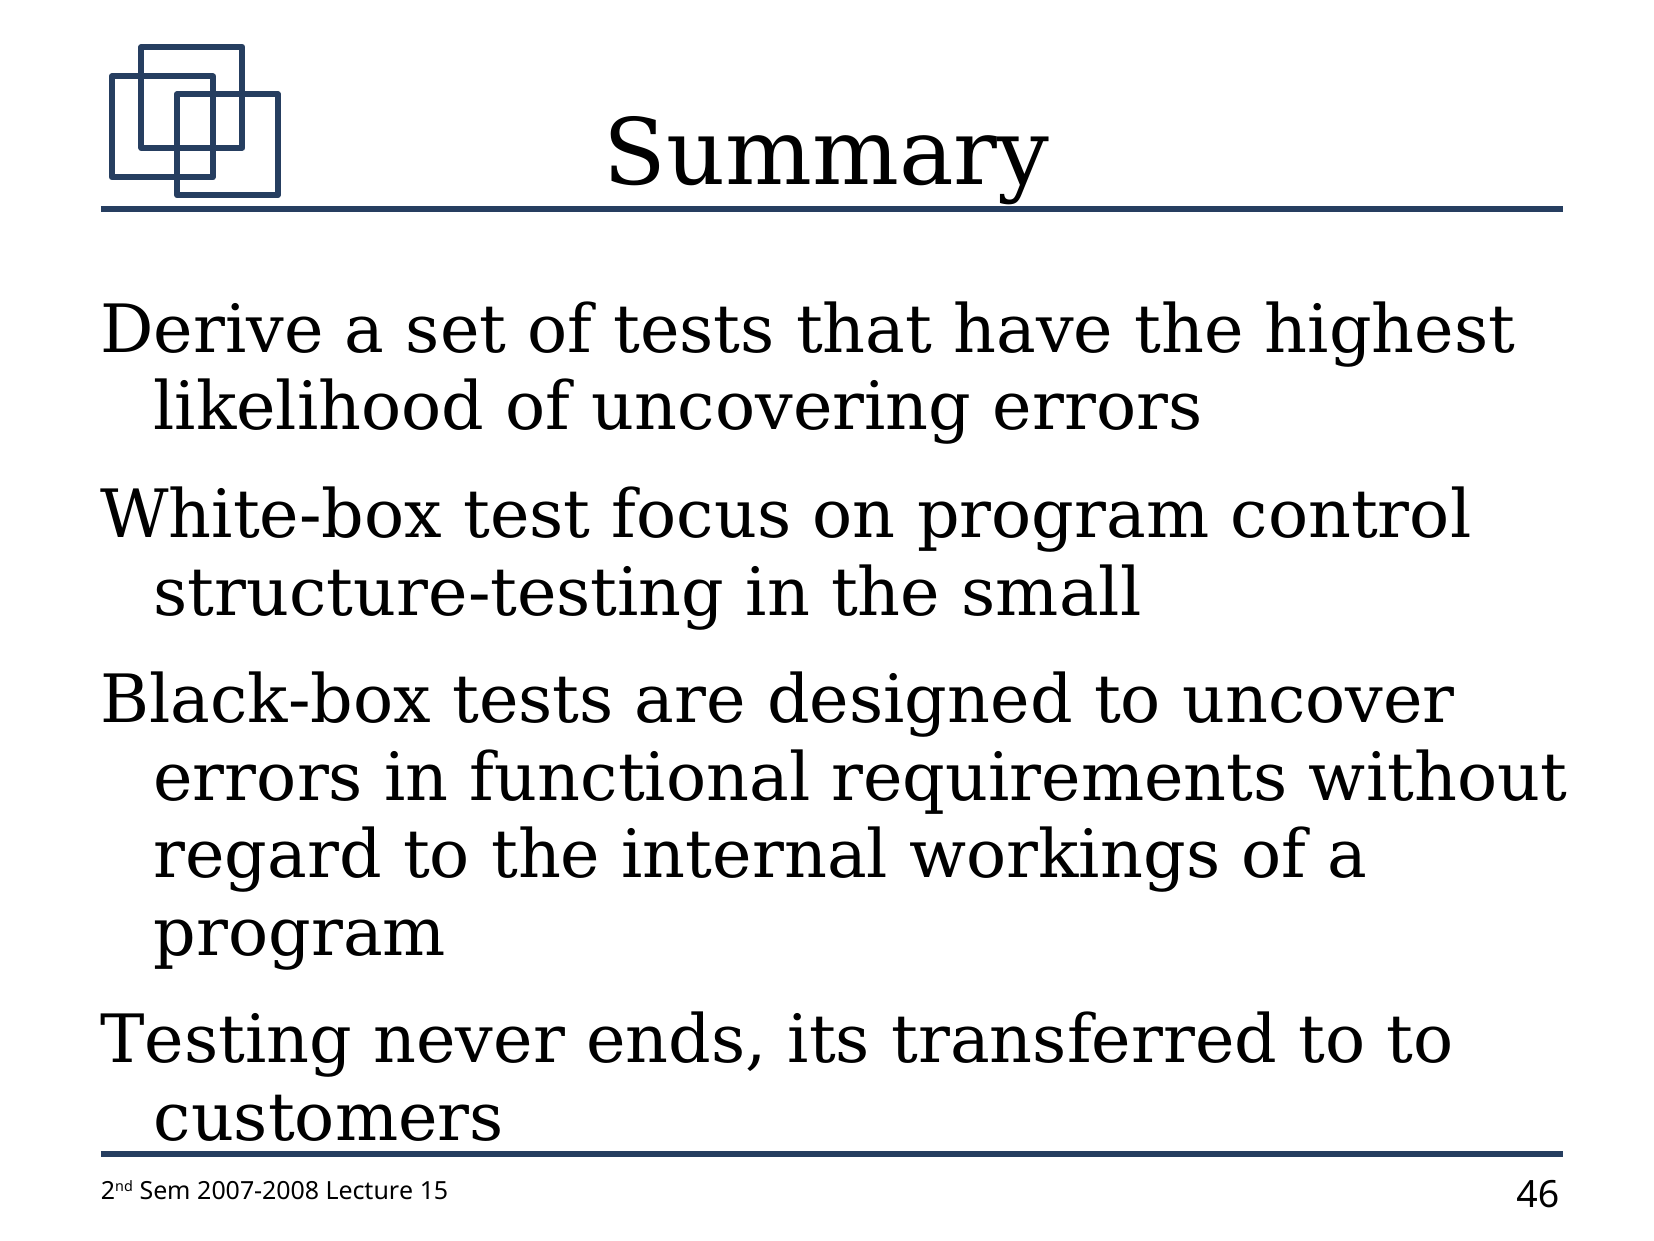

# Summary
Derive a set of tests that have the highest likelihood of uncovering errors
White-box test focus on program control structure-testing in the small
Black-box tests are designed to uncover errors in functional requirements without regard to the internal workings of a program
Testing never ends, its transferred to to customers